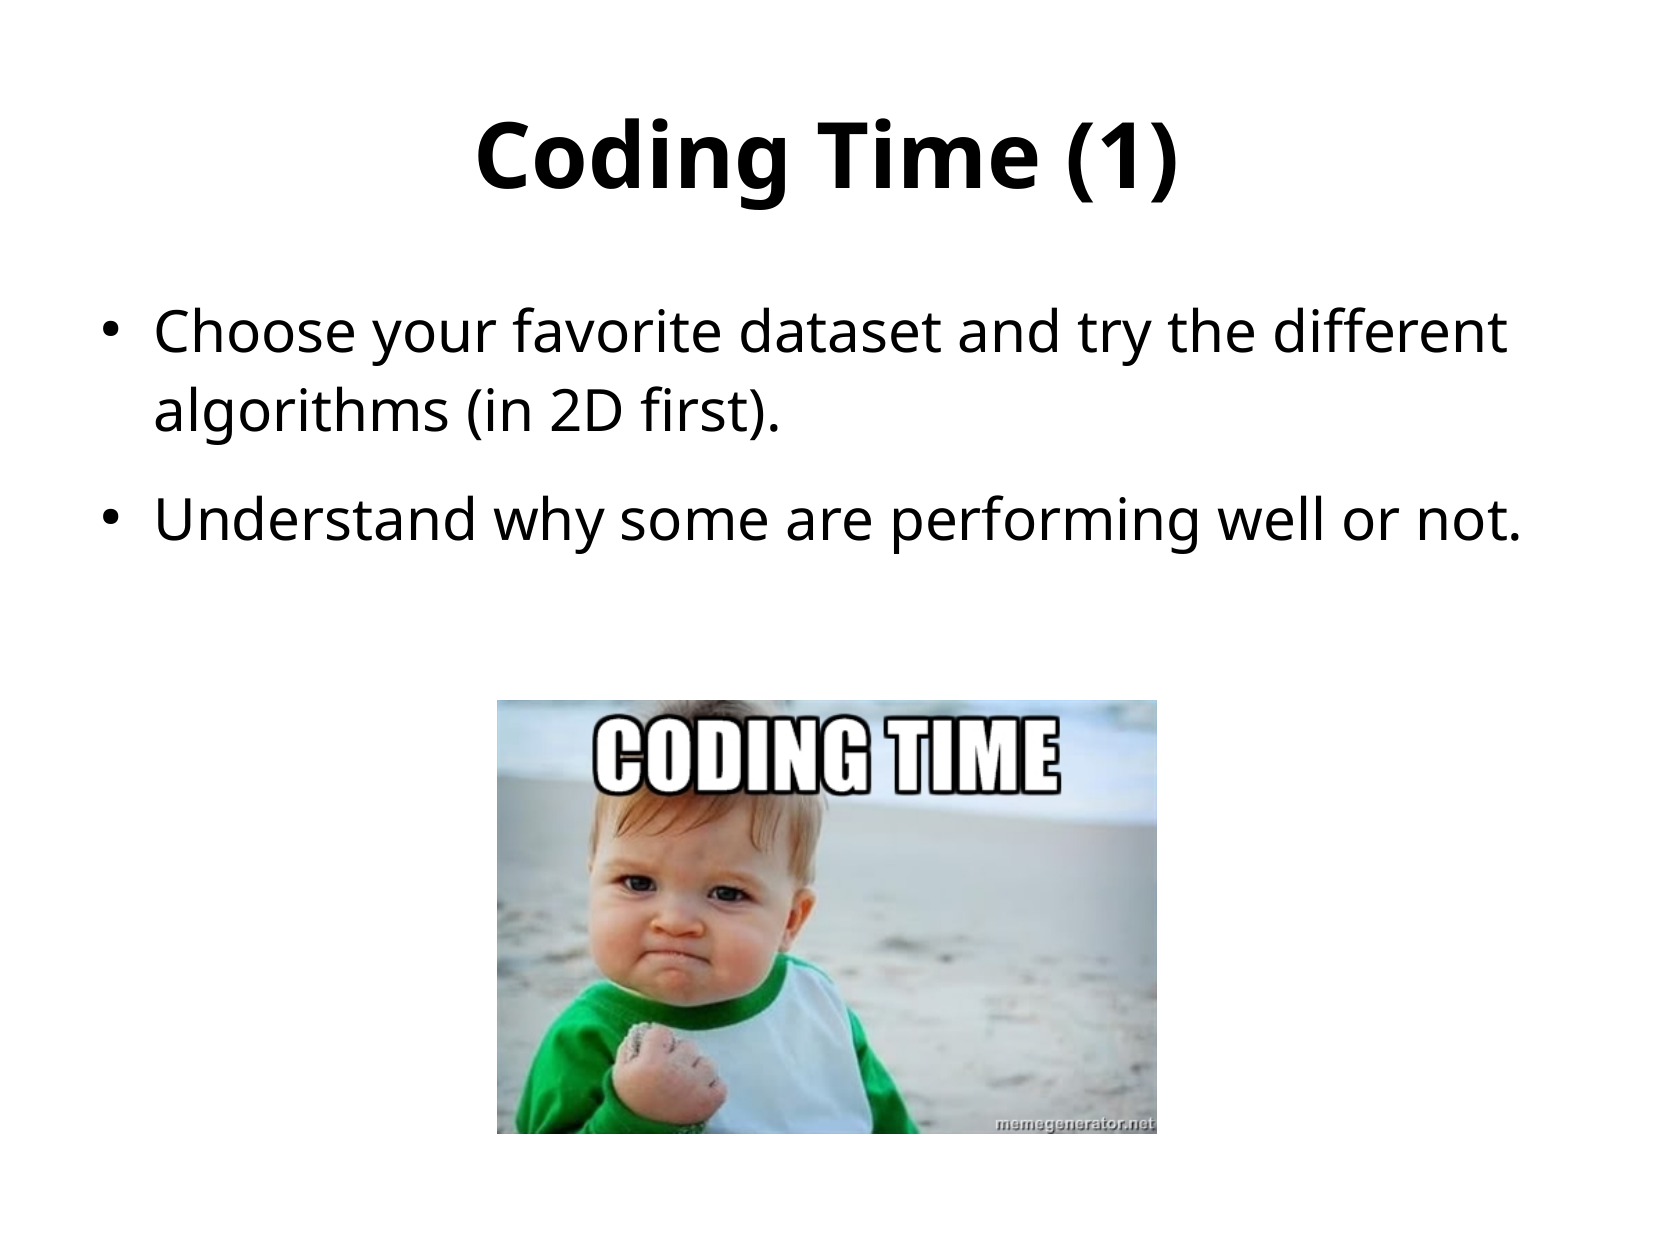

# Coding Time (1)
Choose your favorite dataset and try the different algorithms (in 2D first).
Understand why some are performing well or not.